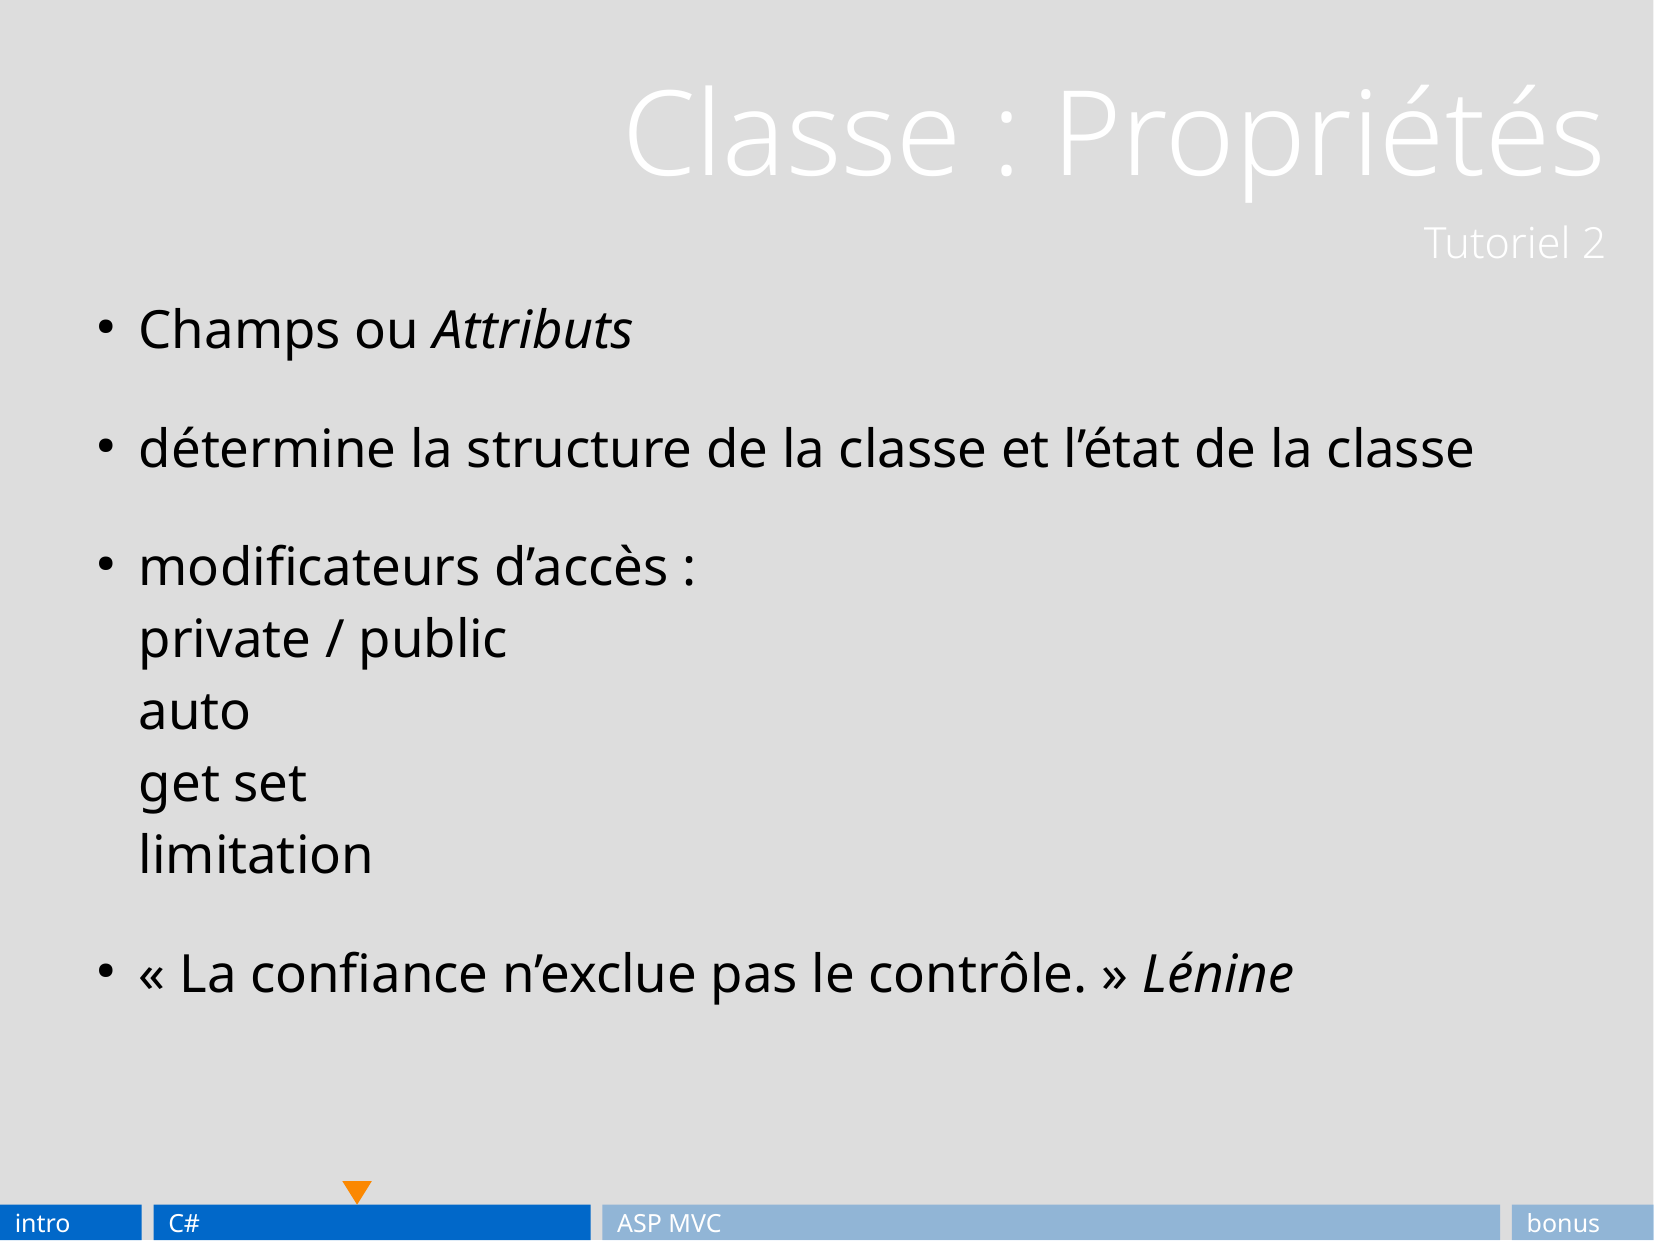

# Classe : Propriétés
Tutoriel 2
Champs ou Attributs
détermine la structure de la classe et l’état de la classe
modificateurs d’accès :
private / public
auto
get set
limitation
« La confiance n’exclue pas le contrôle. » Lénine
intro
C#
ASP MVC
bonus